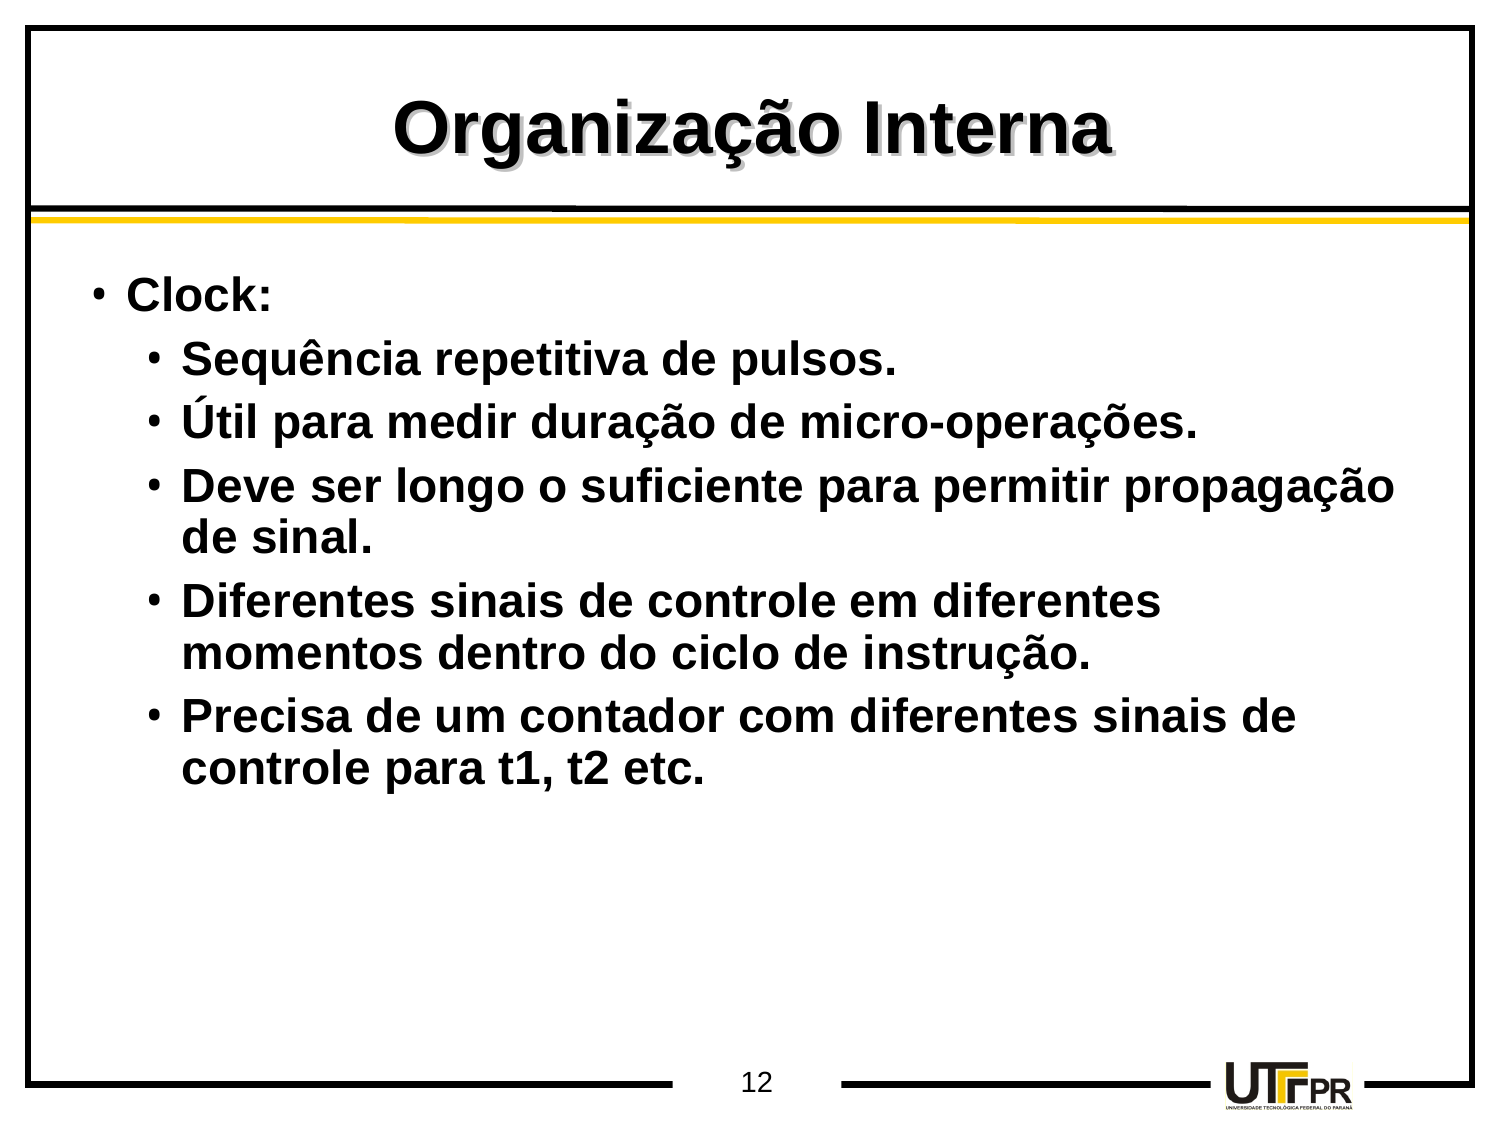

#
Organização Interna
Clock:
Sequência repetitiva de pulsos.
Útil para medir duração de micro-operações.
Deve ser longo o suficiente para permitir propagação de sinal.
Diferentes sinais de controle em diferentes momentos dentro do ciclo de instrução.
Precisa de um contador com diferentes sinais de controle para t1, t2 etc.